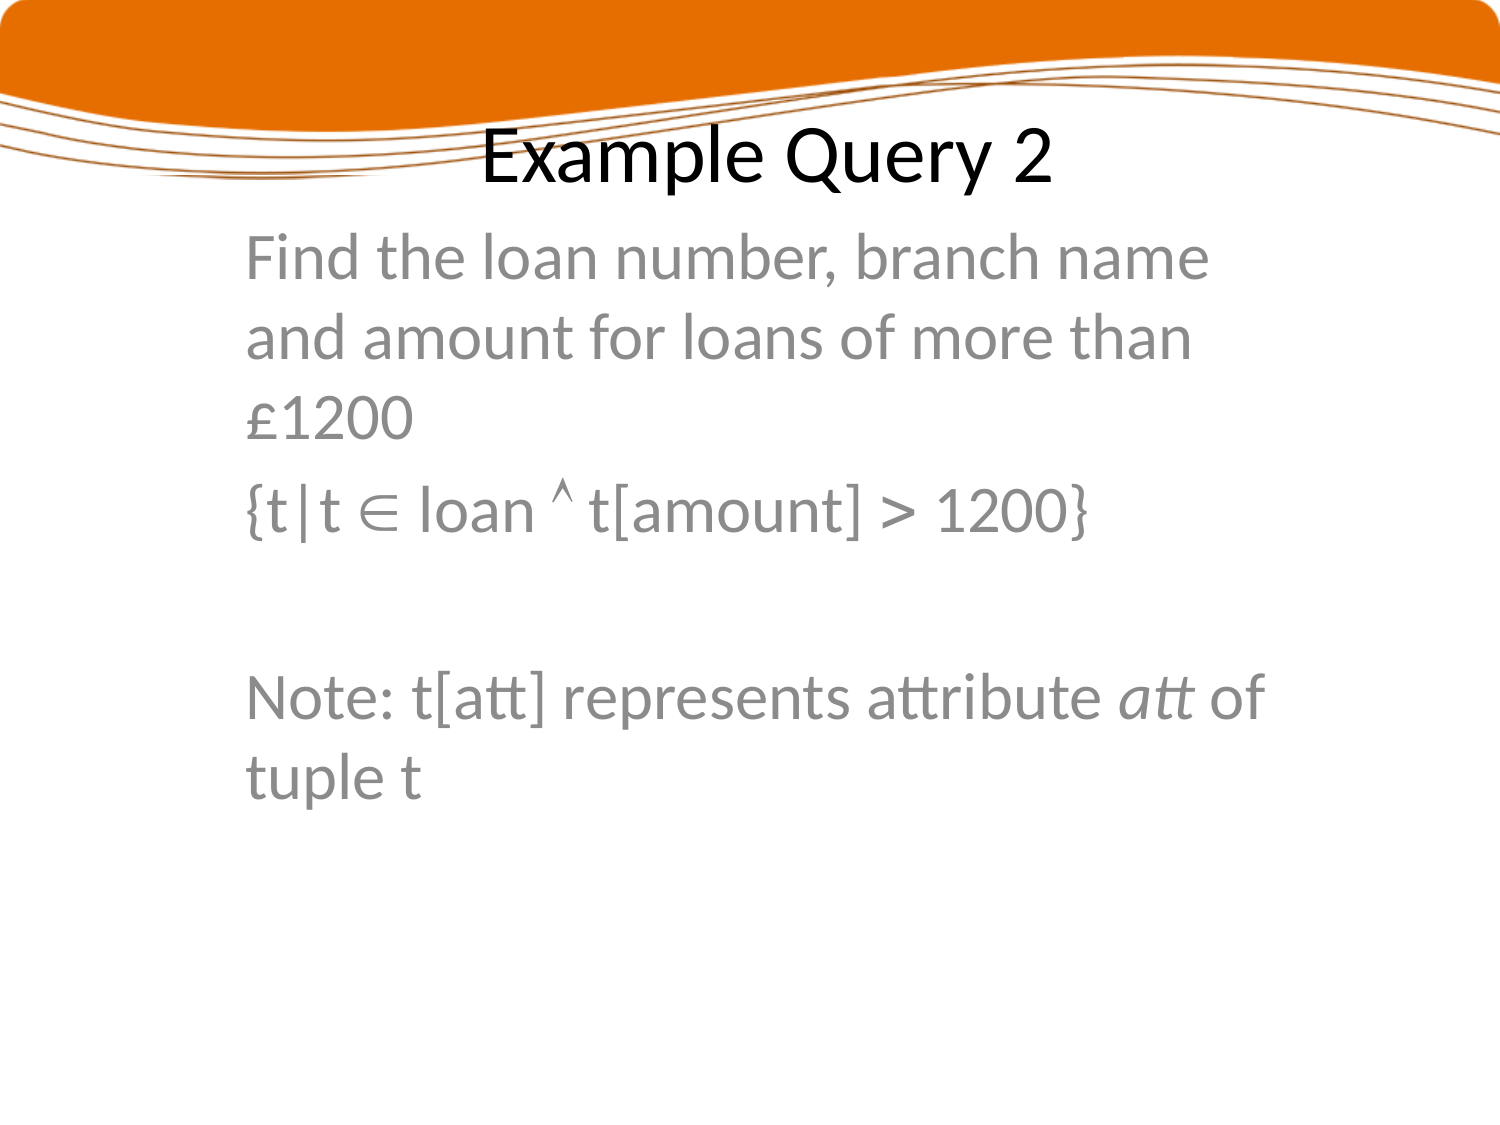

Example Query 2
# Find the loan number, branch name and amount for loans of more than £1200
{t|t  loan  t[amount]  1200}
Note: t[att] represents attribute att of tuple t